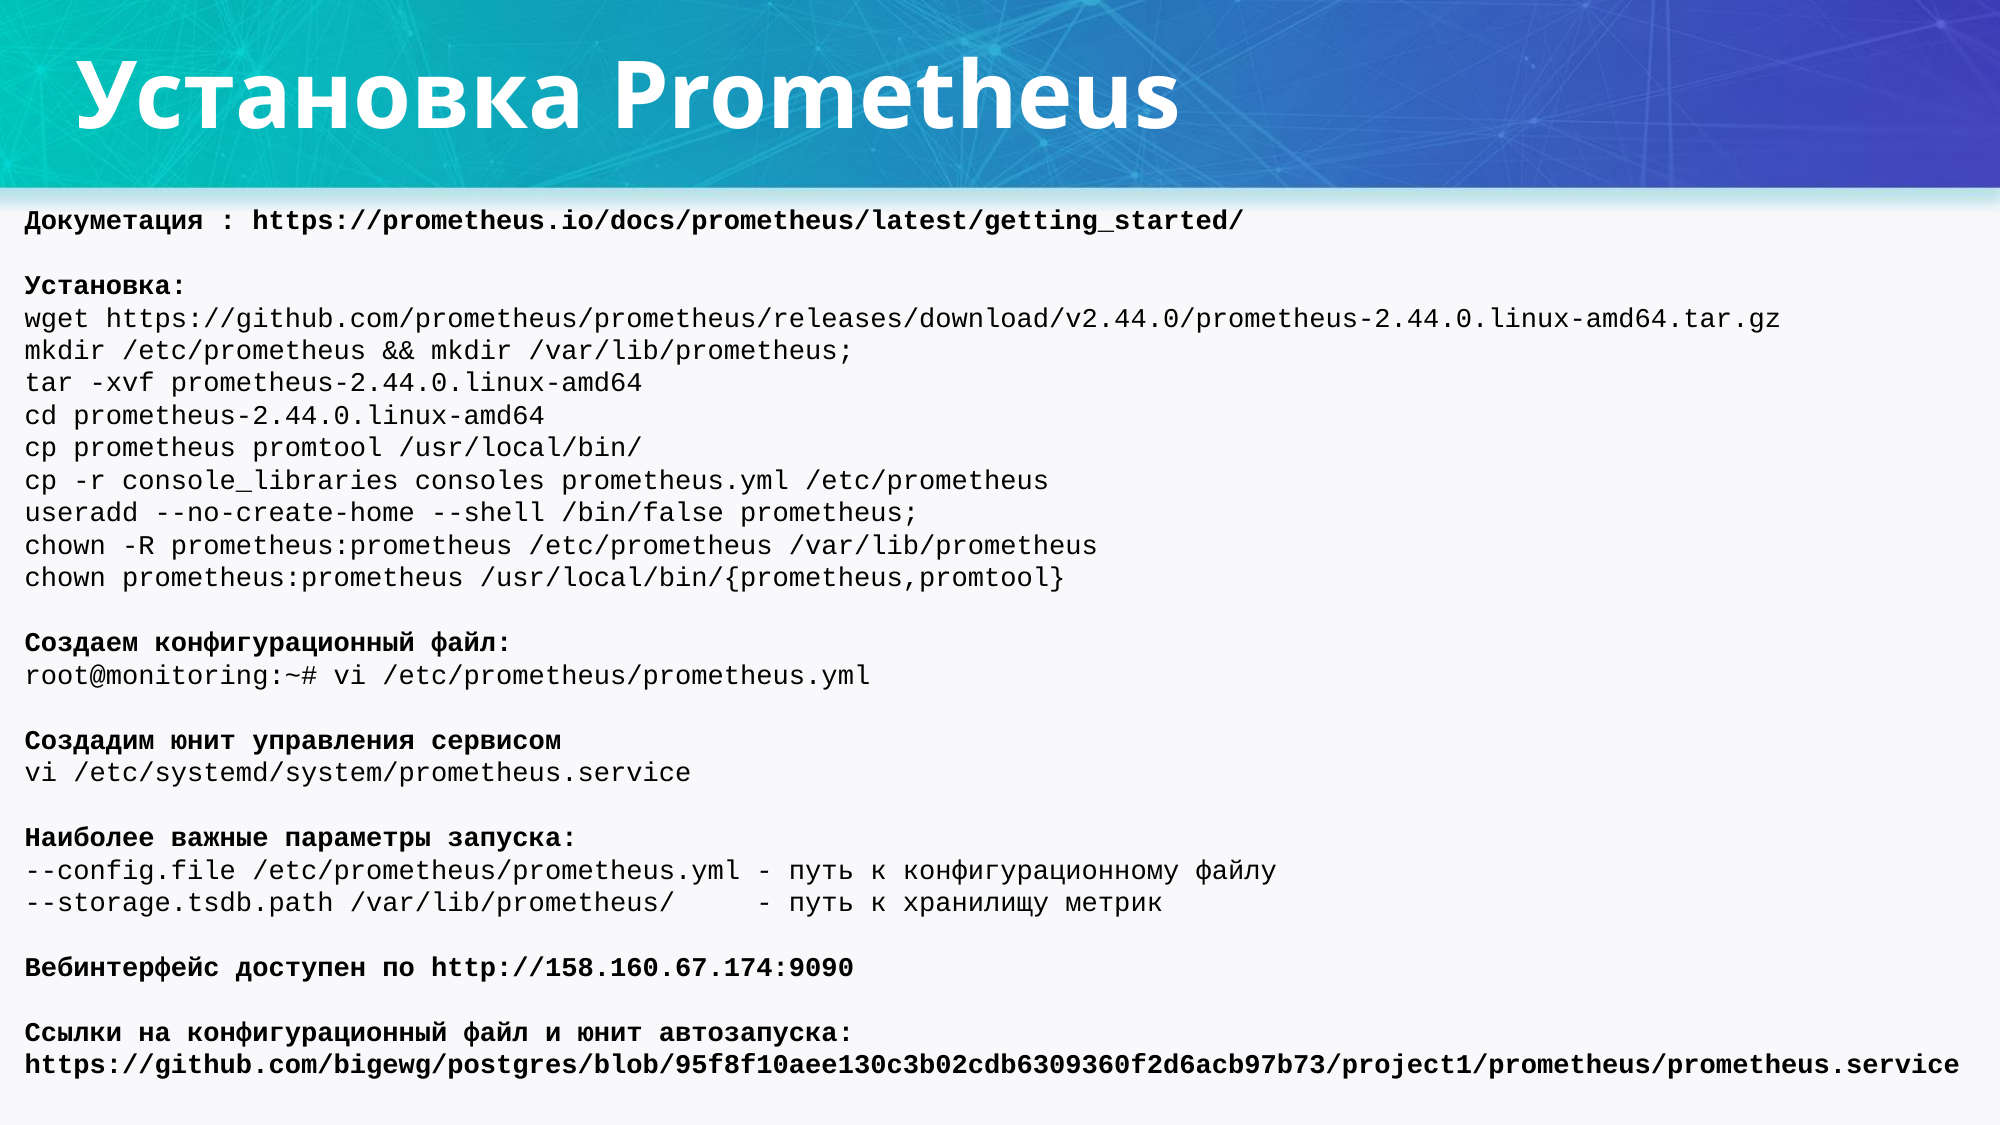

Установка Prometheus
Докуметация : https://prometheus.io/docs/prometheus/latest/getting_started/
Установка:
wget https://github.com/prometheus/prometheus/releases/download/v2.44.0/prometheus-2.44.0.linux-amd64.tar.gz
mkdir /etc/prometheus && mkdir /var/lib/prometheus;
tar -xvf prometheus-2.44.0.linux-amd64
cd prometheus-2.44.0.linux-amd64
cp prometheus promtool /usr/local/bin/
cp -r console_libraries consoles prometheus.yml /etc/prometheus
useradd --no-create-home --shell /bin/false prometheus;
chown -R prometheus:prometheus /etc/prometheus /var/lib/prometheus
chown prometheus:prometheus /usr/local/bin/{prometheus,promtool}
Создаем конфигурационный файл:
root@monitoring:~# vi /etc/prometheus/prometheus.yml
Создадим юнит управления сервисом
vi /etc/systemd/system/prometheus.service
Наиболее важные параметры запуска:
--config.file /etc/prometheus/prometheus.yml - путь к конфигурационному файлу
--storage.tsdb.path /var/lib/prometheus/ - путь к хранилищу метрик
Вебинтерфейс доступен по http://158.160.67.174:9090
Ссылки на конфигурационный файл и юнит автозапуска:
https://github.com/bigewg/postgres/blob/95f8f10aee130c3b02cdb6309360f2d6acb97b73/project1/prometheus/prometheus.service